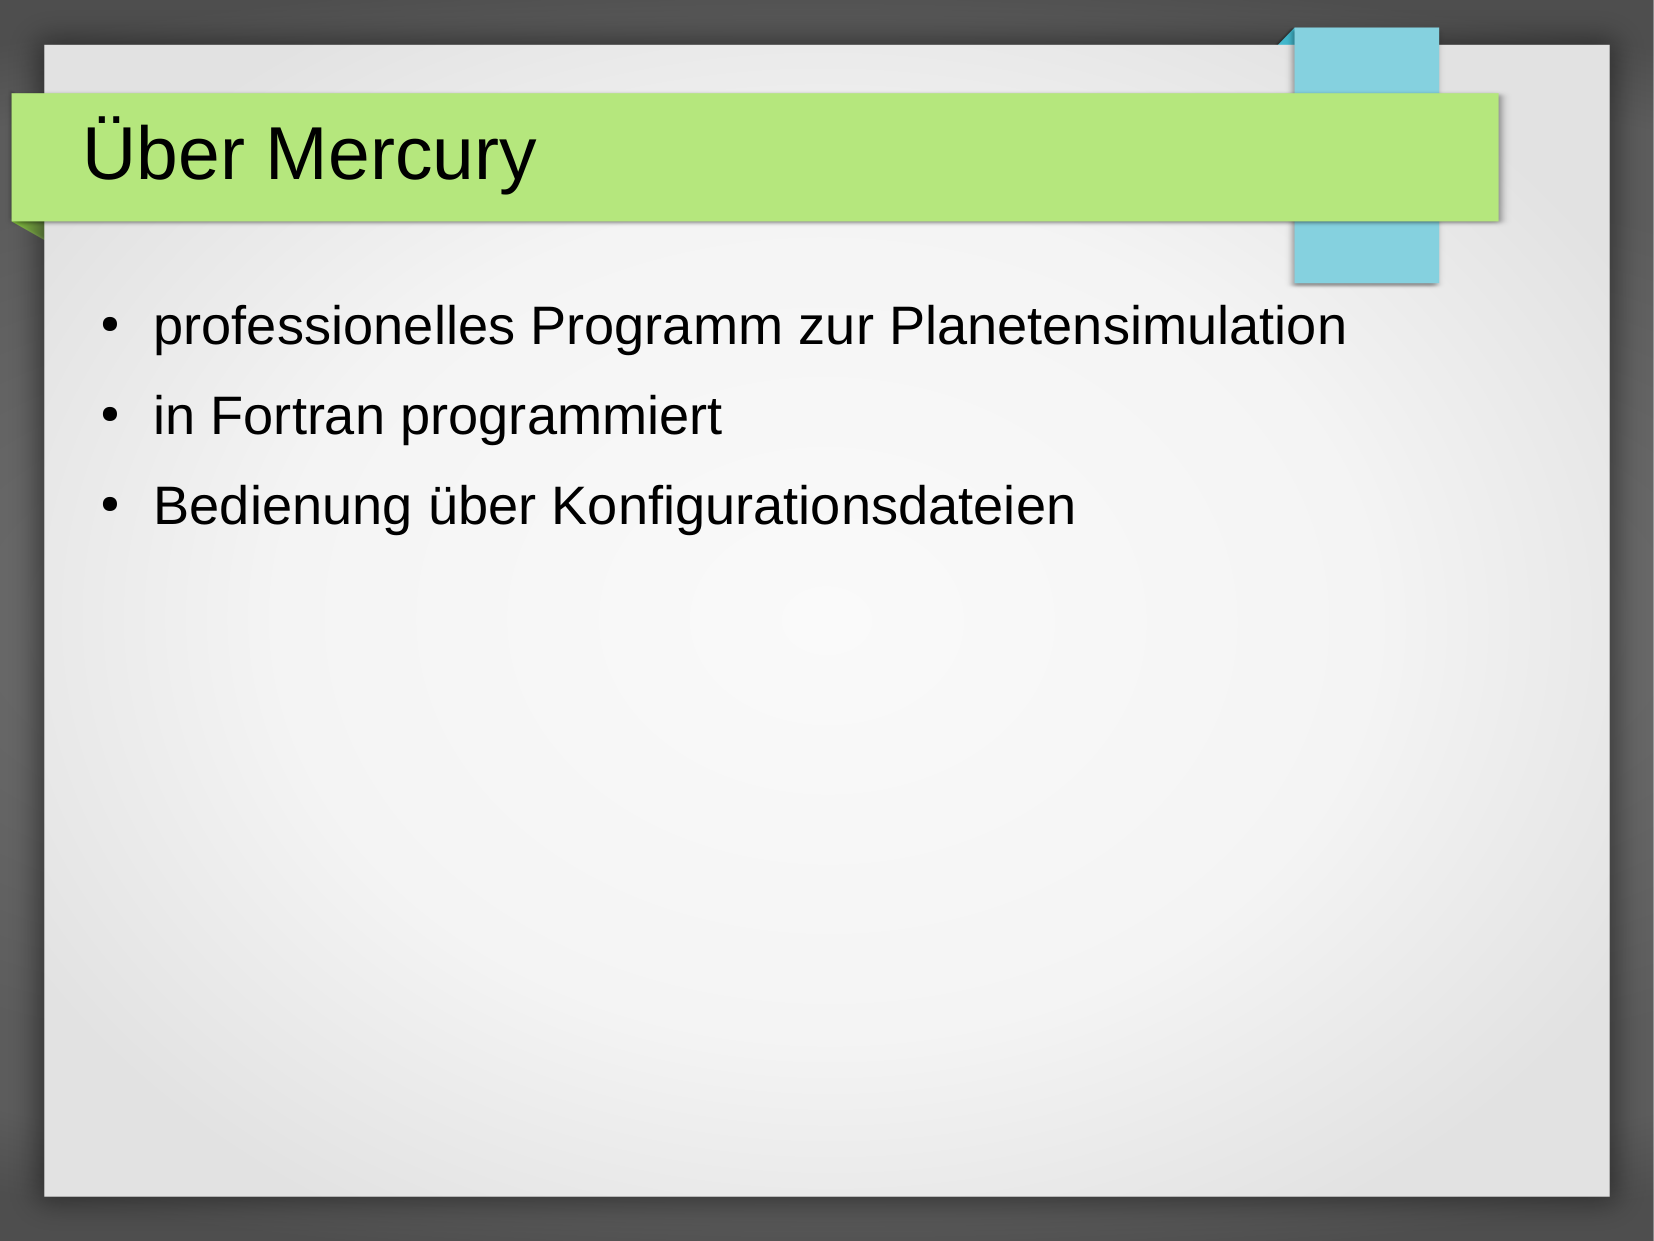

# Über Mercury
professionelles Programm zur Planetensimulation
in Fortran programmiert
Bedienung über Konfigurationsdateien